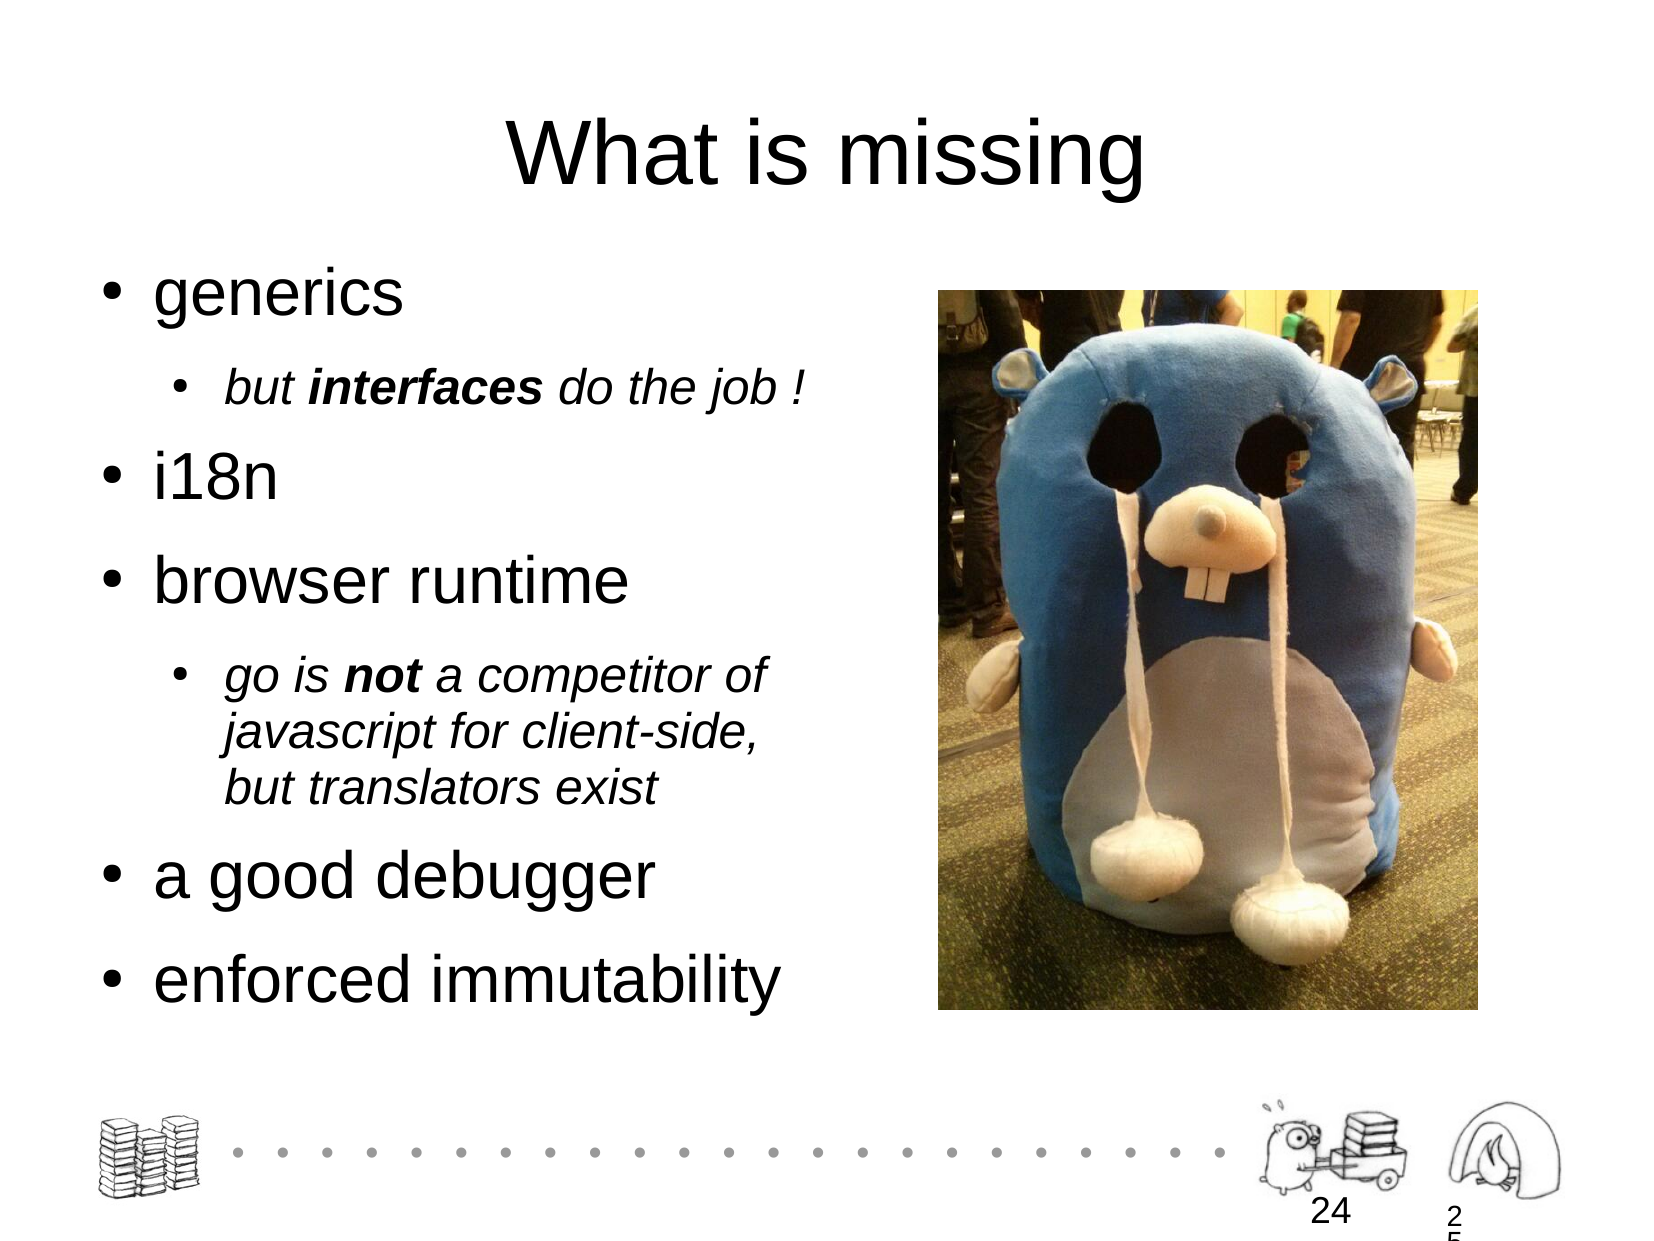

# What is missing
generics
but interfaces do the job !
i18n
browser runtime
go is not a competitor of javascript for client-side,
but translators exist
a good debugger
enforced immutability